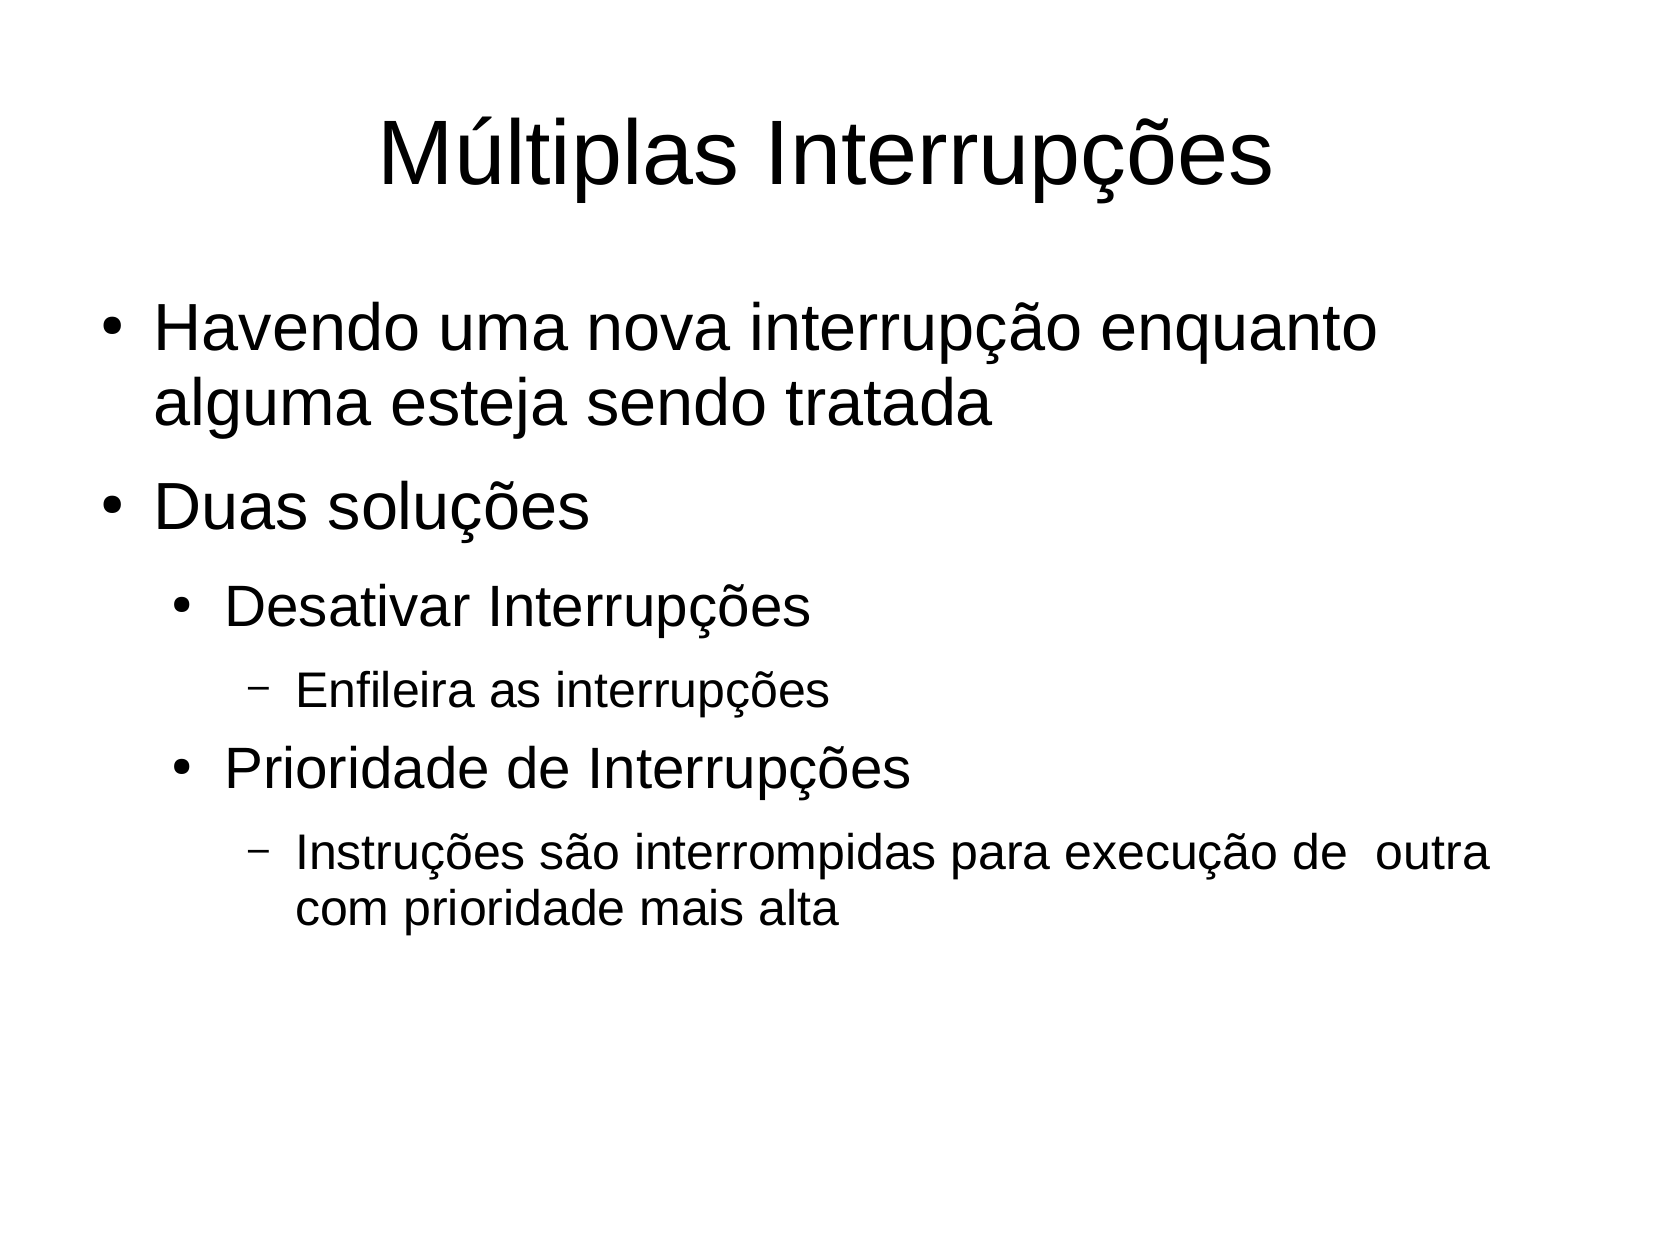

# Múltiplas Interrupções
Havendo uma nova interrupção enquanto alguma esteja sendo tratada
Duas soluções
Desativar Interrupções
Enfileira as interrupções
Prioridade de Interrupções
Instruções são interrompidas para execução de outra com prioridade mais alta